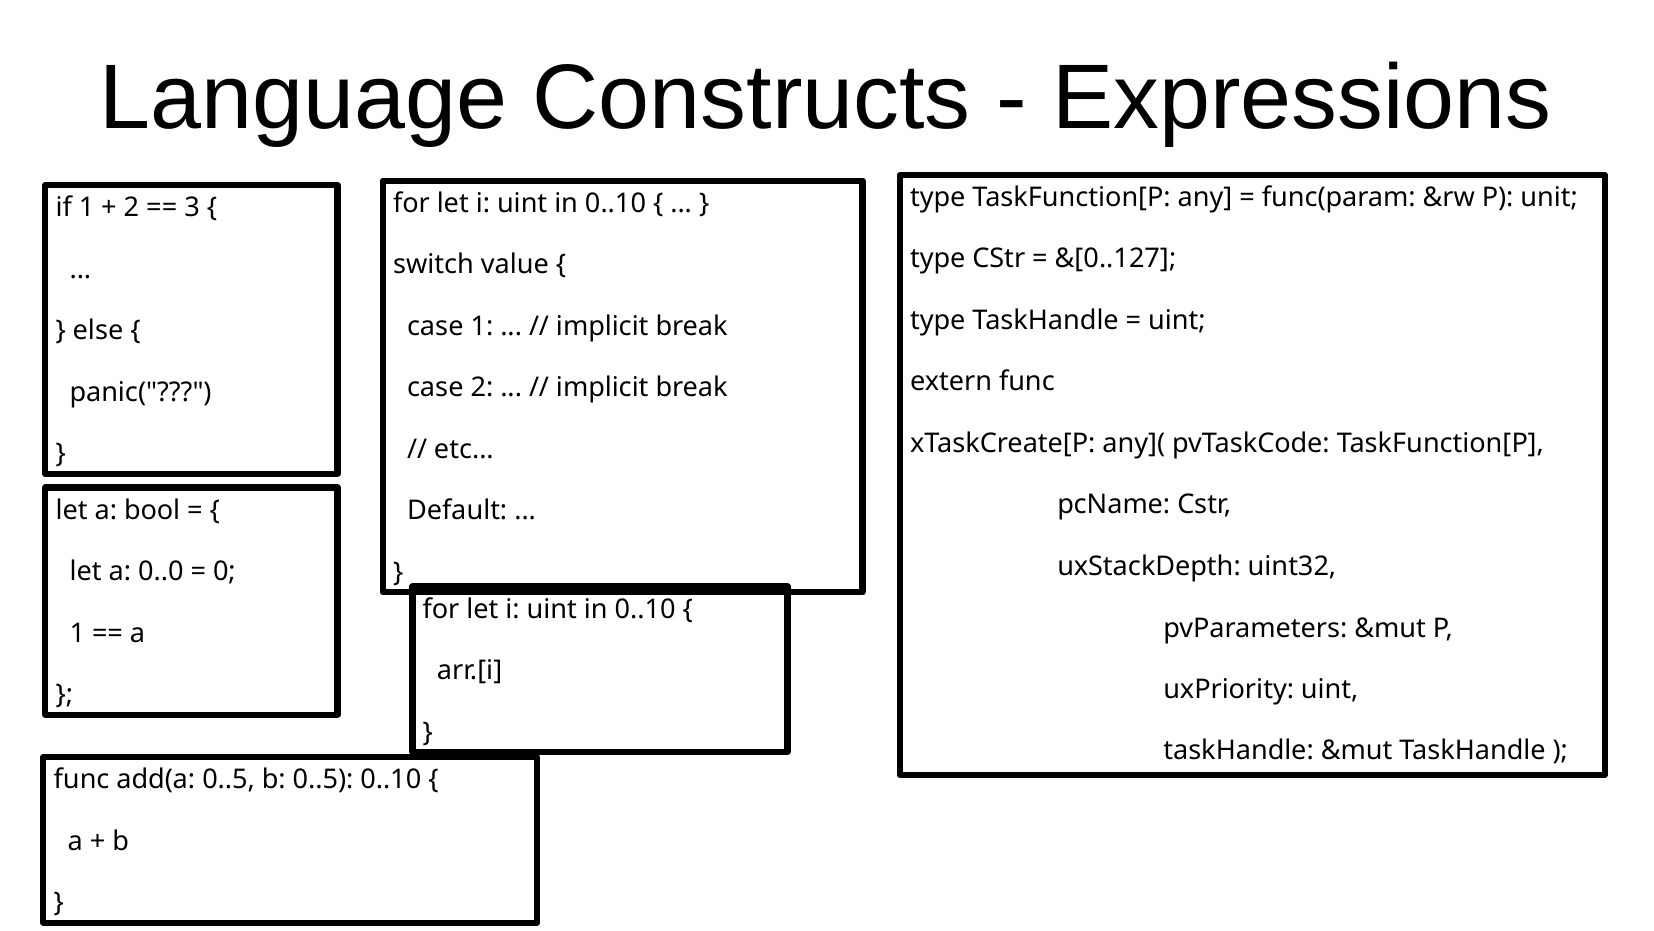

# Language Constructs - Expressions
type TaskFunction[P: any] = func(param: &rw P): unit;
type CStr = &[0..127];
type TaskHandle = uint;
extern func
xTaskCreate[P: any]( pvTaskCode: TaskFunction[P],
 pcName: Cstr,
 uxStackDepth: uint32,
			 pvParameters: &mut P,
			 uxPriority: uint,
			 taskHandle: &mut TaskHandle );
for let i: uint in 0..10 { ... }
switch value {
 case 1: ... // implicit break
 case 2: ... // implicit break
 // etc...
 Default: ...
}
if 1 + 2 == 3 {
 ...
} else {
 panic("???")
}
let a: bool = {
 let a: 0..0 = 0;
 1 == a
};
for let i: uint in 0..10 {
 arr.[i]
}
func add(a: 0..5, b: 0..5): 0..10 {
 a + b
}